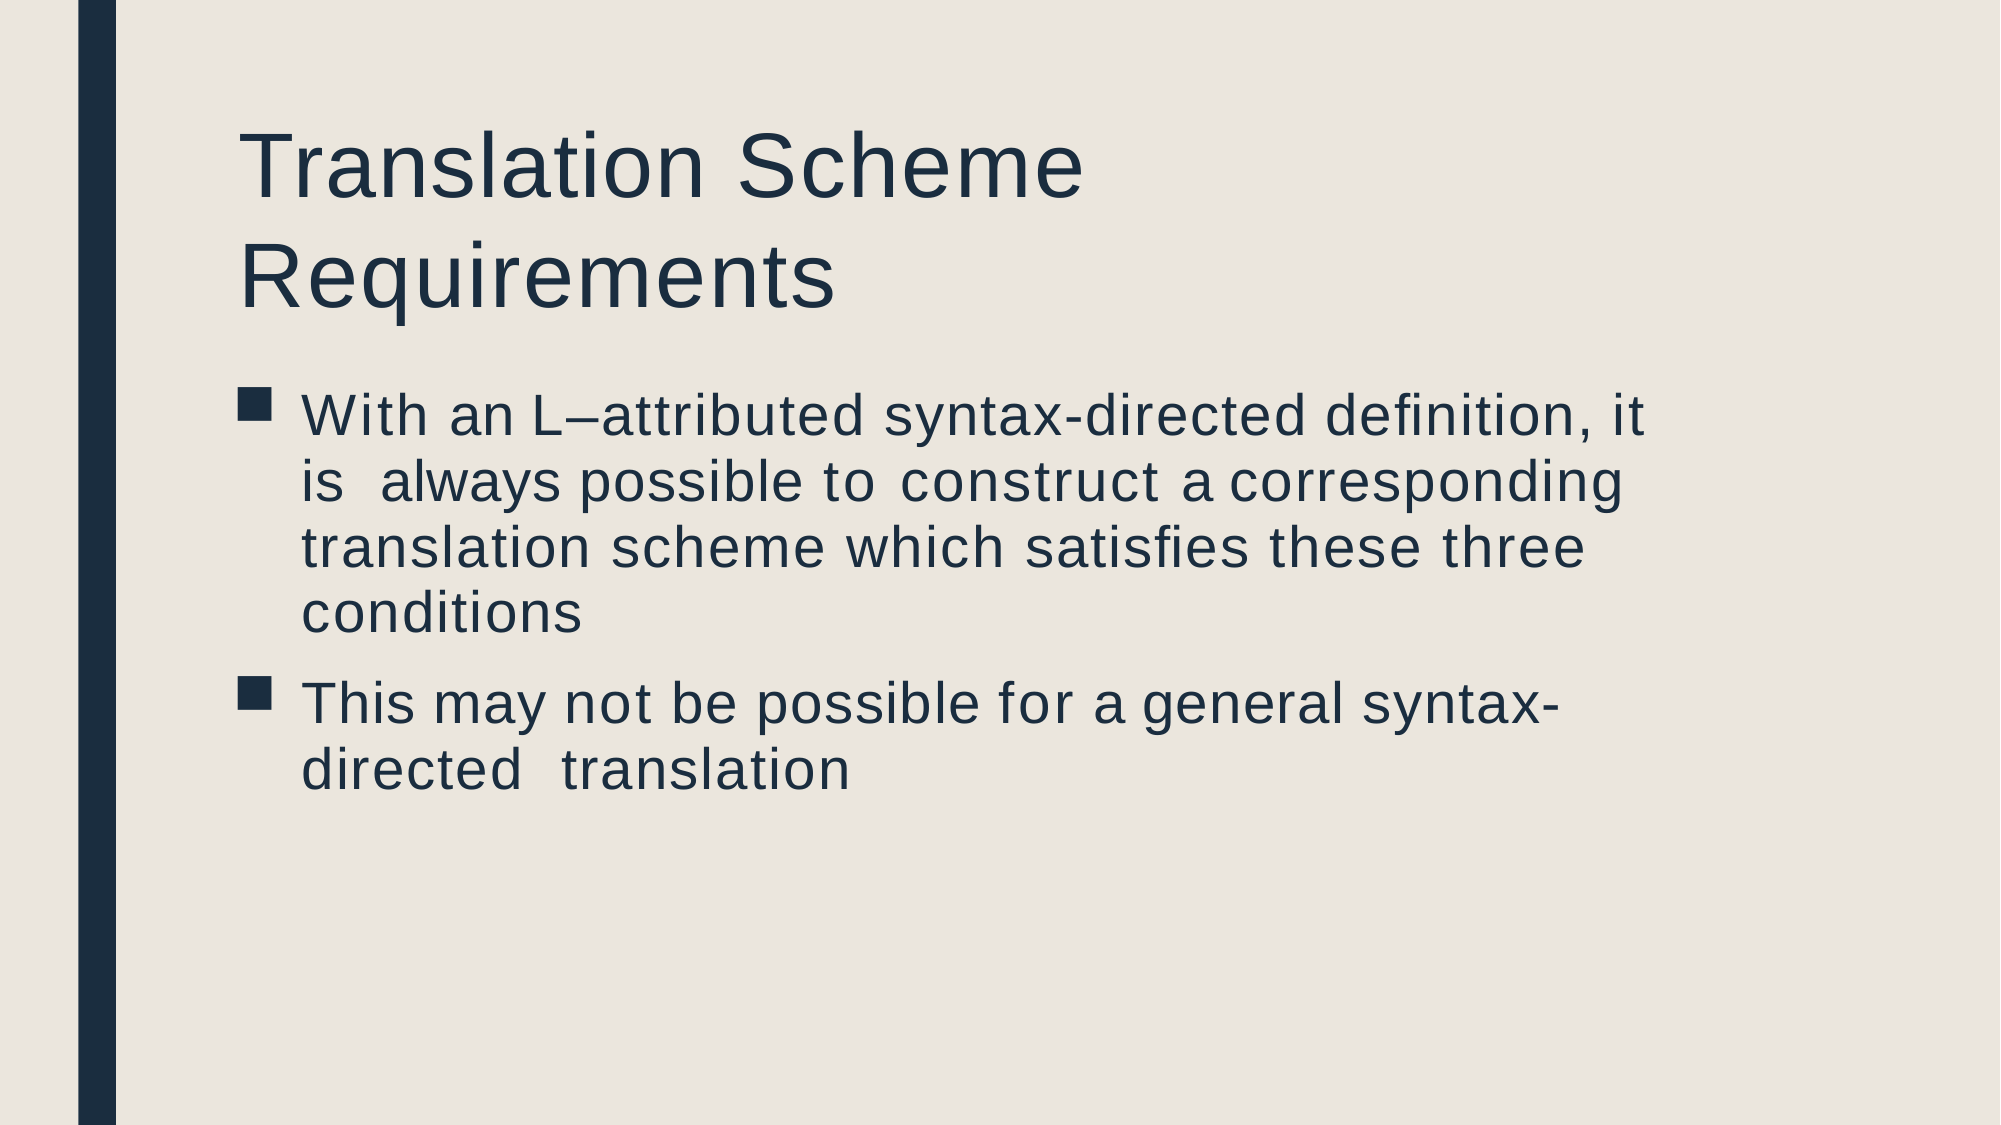

# Translation Scheme Requirements
With an L–attributed syntax-directed deﬁnition, it is always possible to construct a corresponding translation scheme which satisﬁes these three conditions
This may not be possible for a general syntax-directed translation